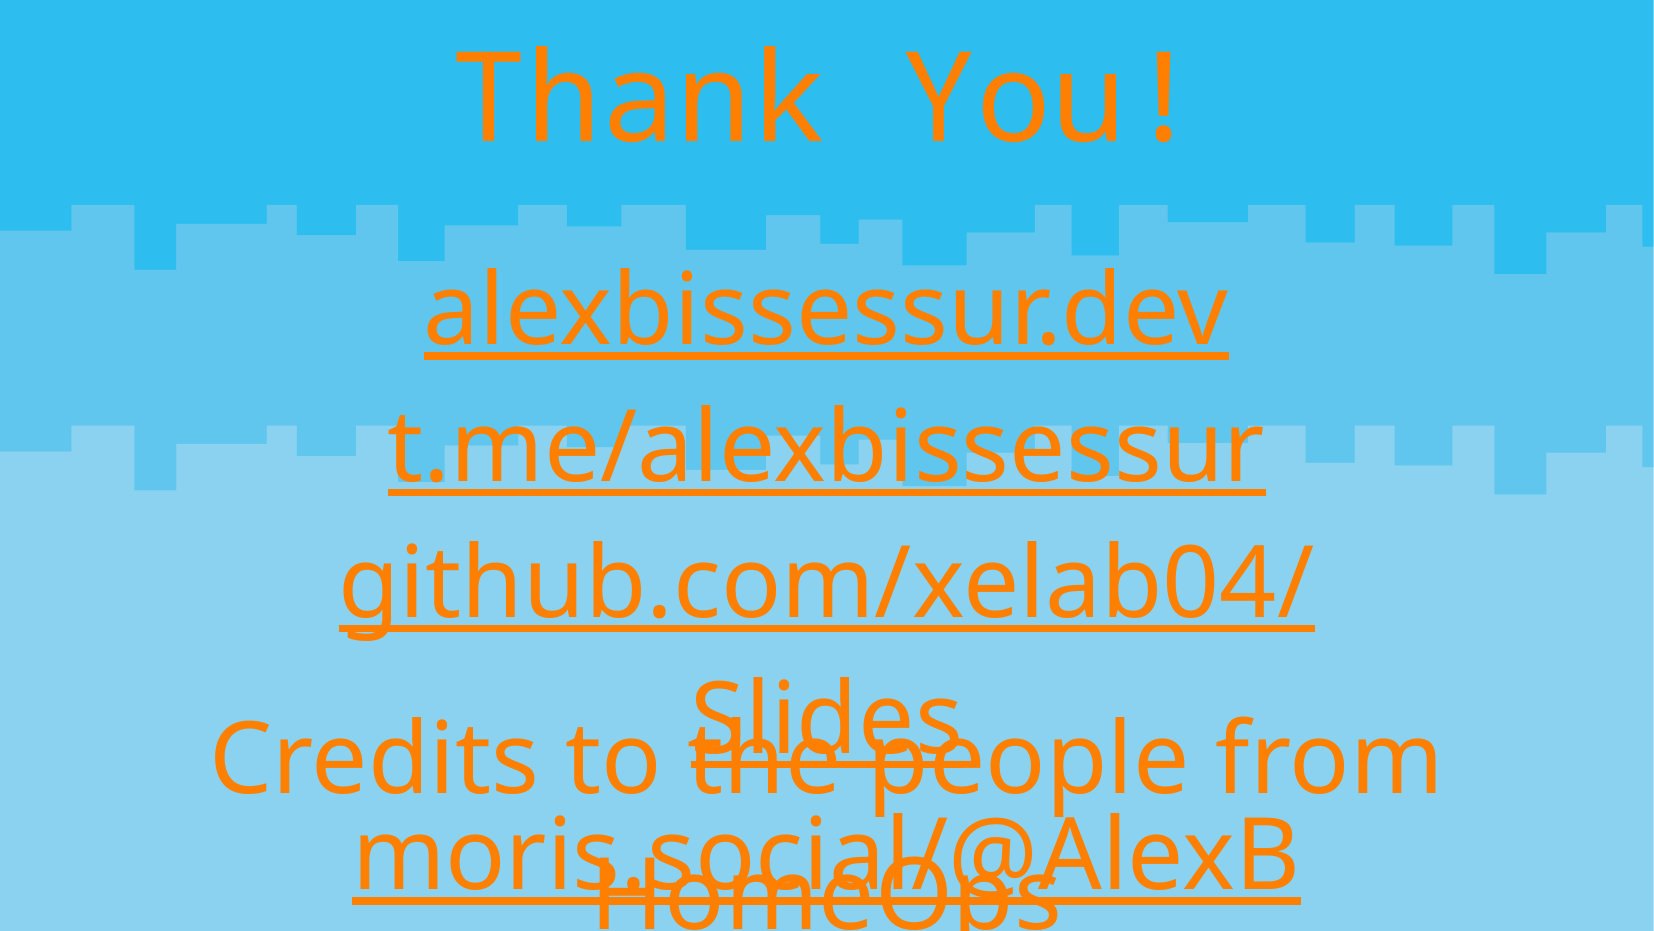

Thank You!
alexbissessur.dev
t.me/alexbissessur
github.com/xelab04/Slides
moris.social/@AlexB
Credits to the people from HomeOps
@monoxane
@freek0411